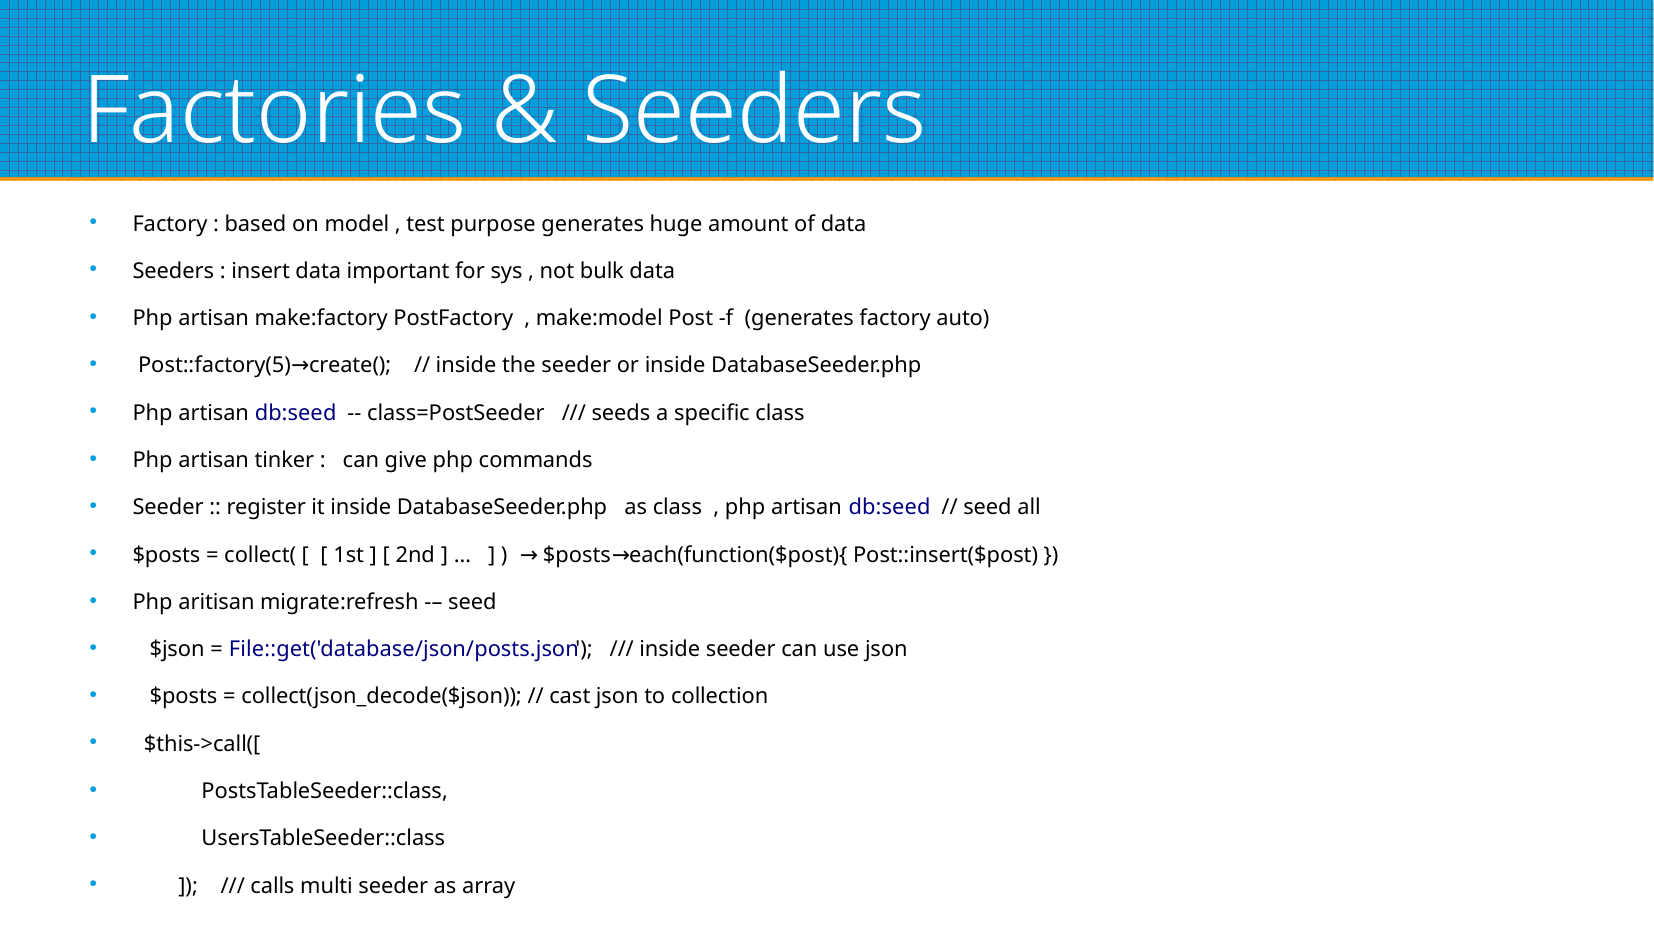

# Factories & Seeders
Factory : based on model , test purpose generates huge amount of data
Seeders : insert data important for sys , not bulk data
Php artisan make:factory PostFactory , make:model Post -f (generates factory auto)
 Post::factory(5)→create(); // inside the seeder or inside DatabaseSeeder.php
Php artisan db:seed -- class=PostSeeder /// seeds a specific class
Php artisan tinker : can give php commands
Seeder :: register it inside DatabaseSeeder.php as class , php artisan db:seed // seed all
$posts = collect( [ [ 1st ] [ 2nd ] … ] ) → $posts→each(function($post){ Post::insert($post) })
Php aritisan migrate:refresh -– seed
 $json = File::get('database/json/posts.json'); /// inside seeder can use json
 $posts = collect(json_decode($json)); // cast json to collection
 $this->call([
 PostsTableSeeder::class,
 UsersTableSeeder::class
 ]); /// calls multi seeder as array